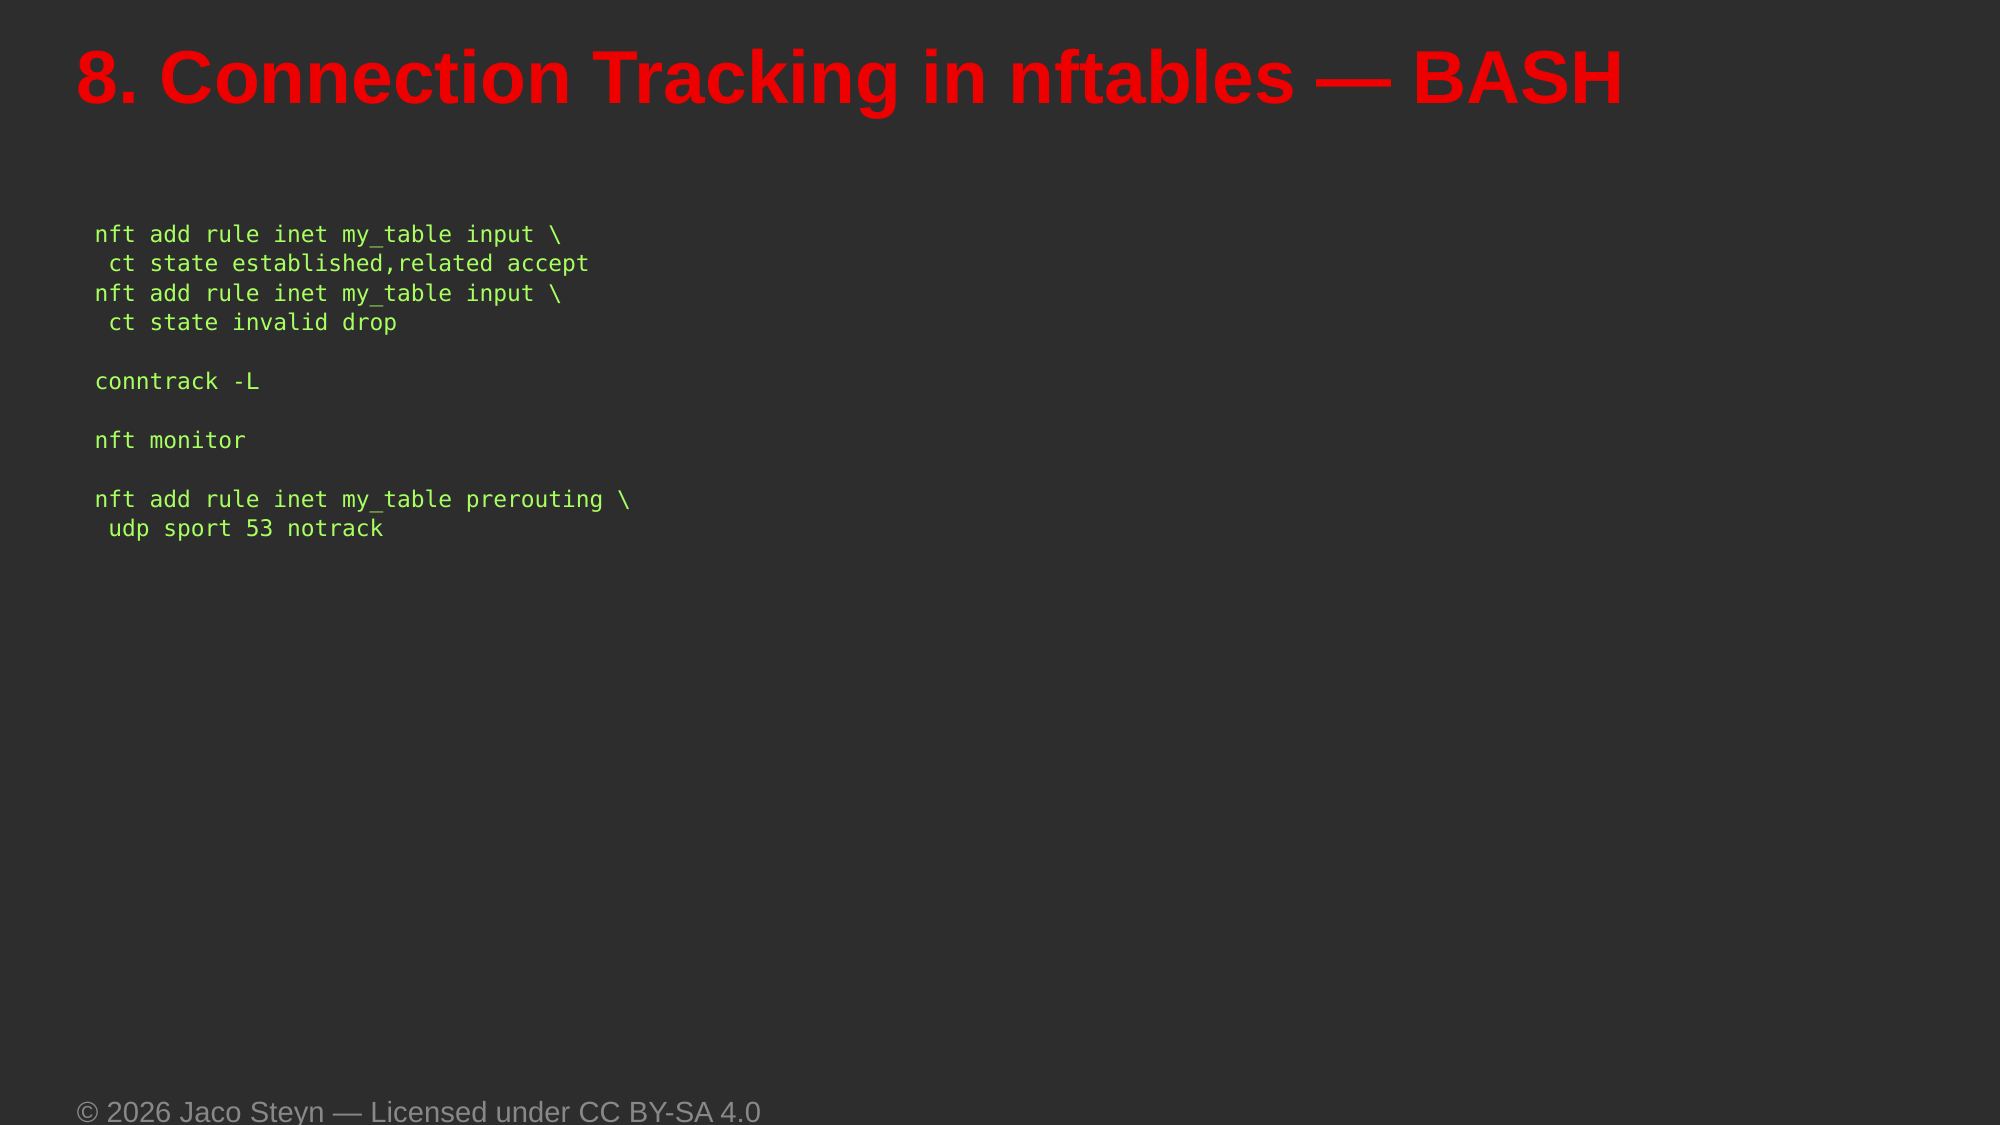

8. Connection Tracking in nftables — BASH
nft add rule inet my_table input \
 ct state established,related accept
nft add rule inet my_table input \
 ct state invalid drop
conntrack -L
nft monitor
nft add rule inet my_table prerouting \
 udp sport 53 notrack
© 2026 Jaco Steyn — Licensed under CC BY-SA 4.0